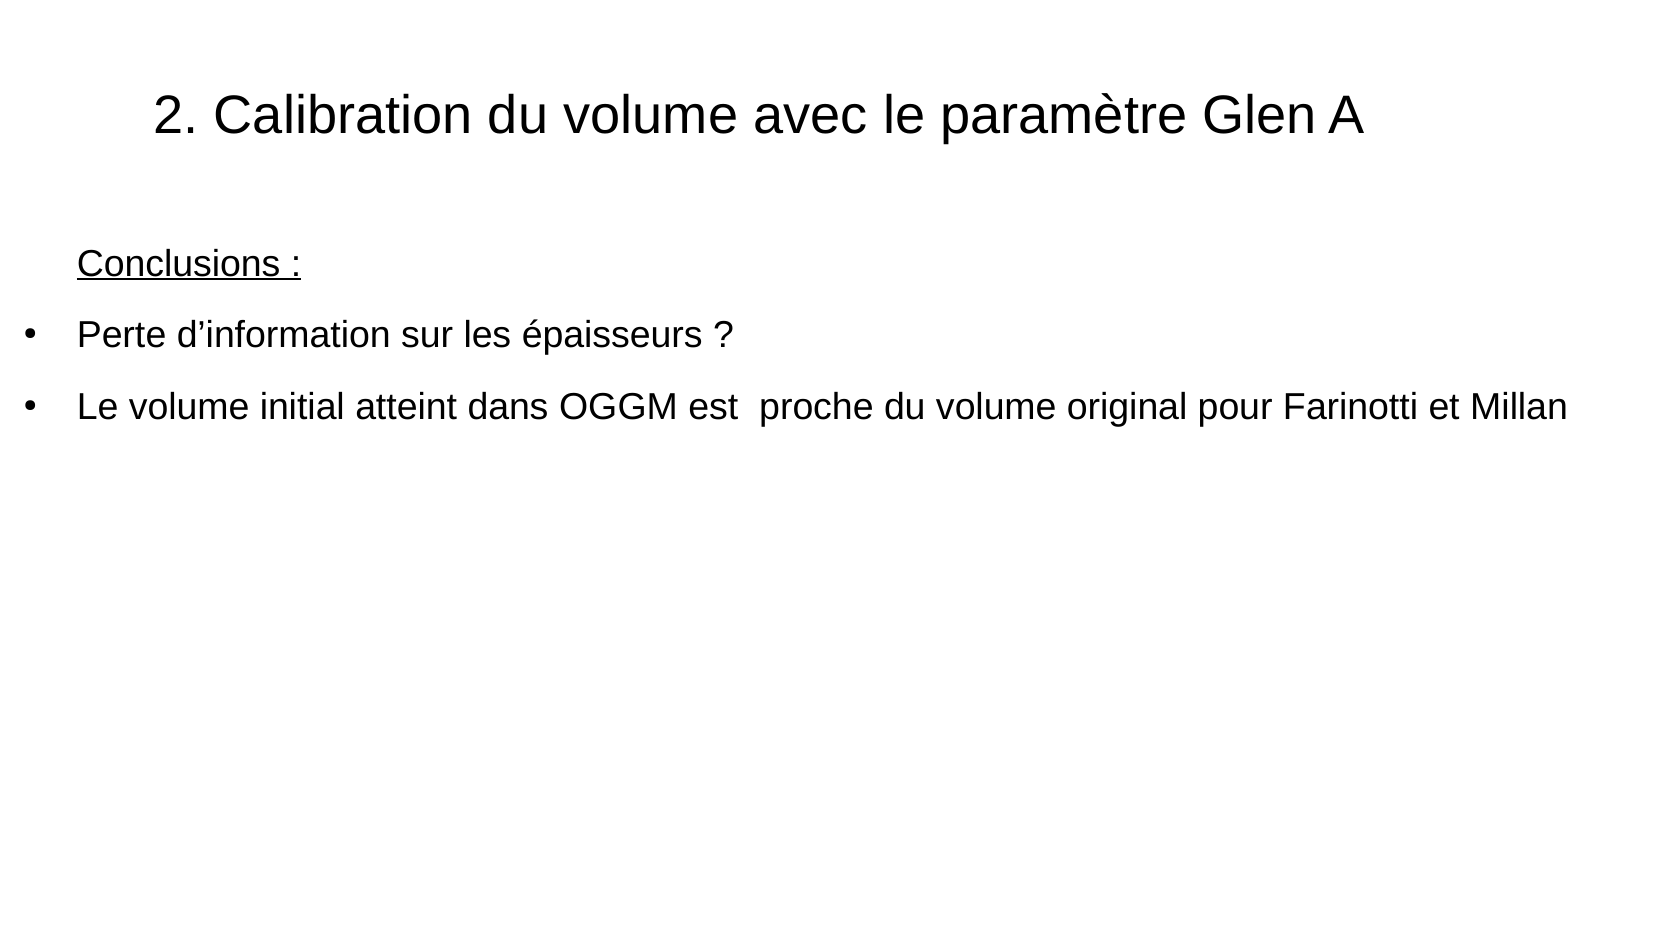

# 2. Calibration du volume avec le paramètre Glen A
Conclusions :
Perte d’information sur les épaisseurs ?
Le volume initial atteint dans OGGM est proche du volume original pour Farinotti et Millan